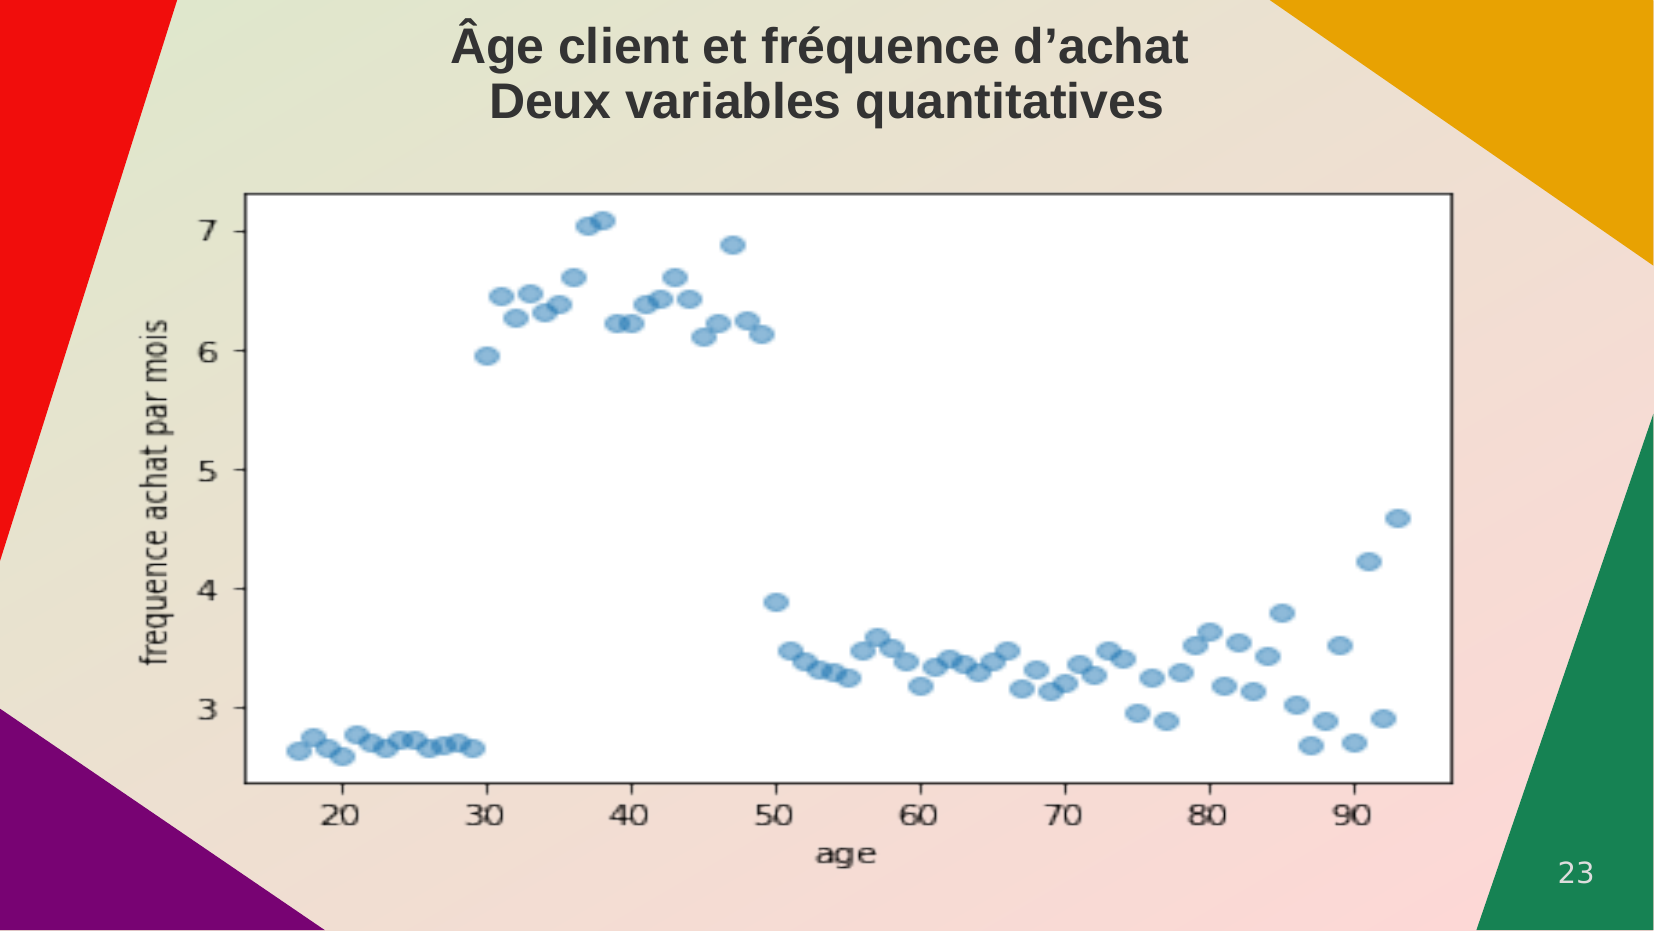

# Âge client et fréquence d’achat Deux variables quantitatives
23